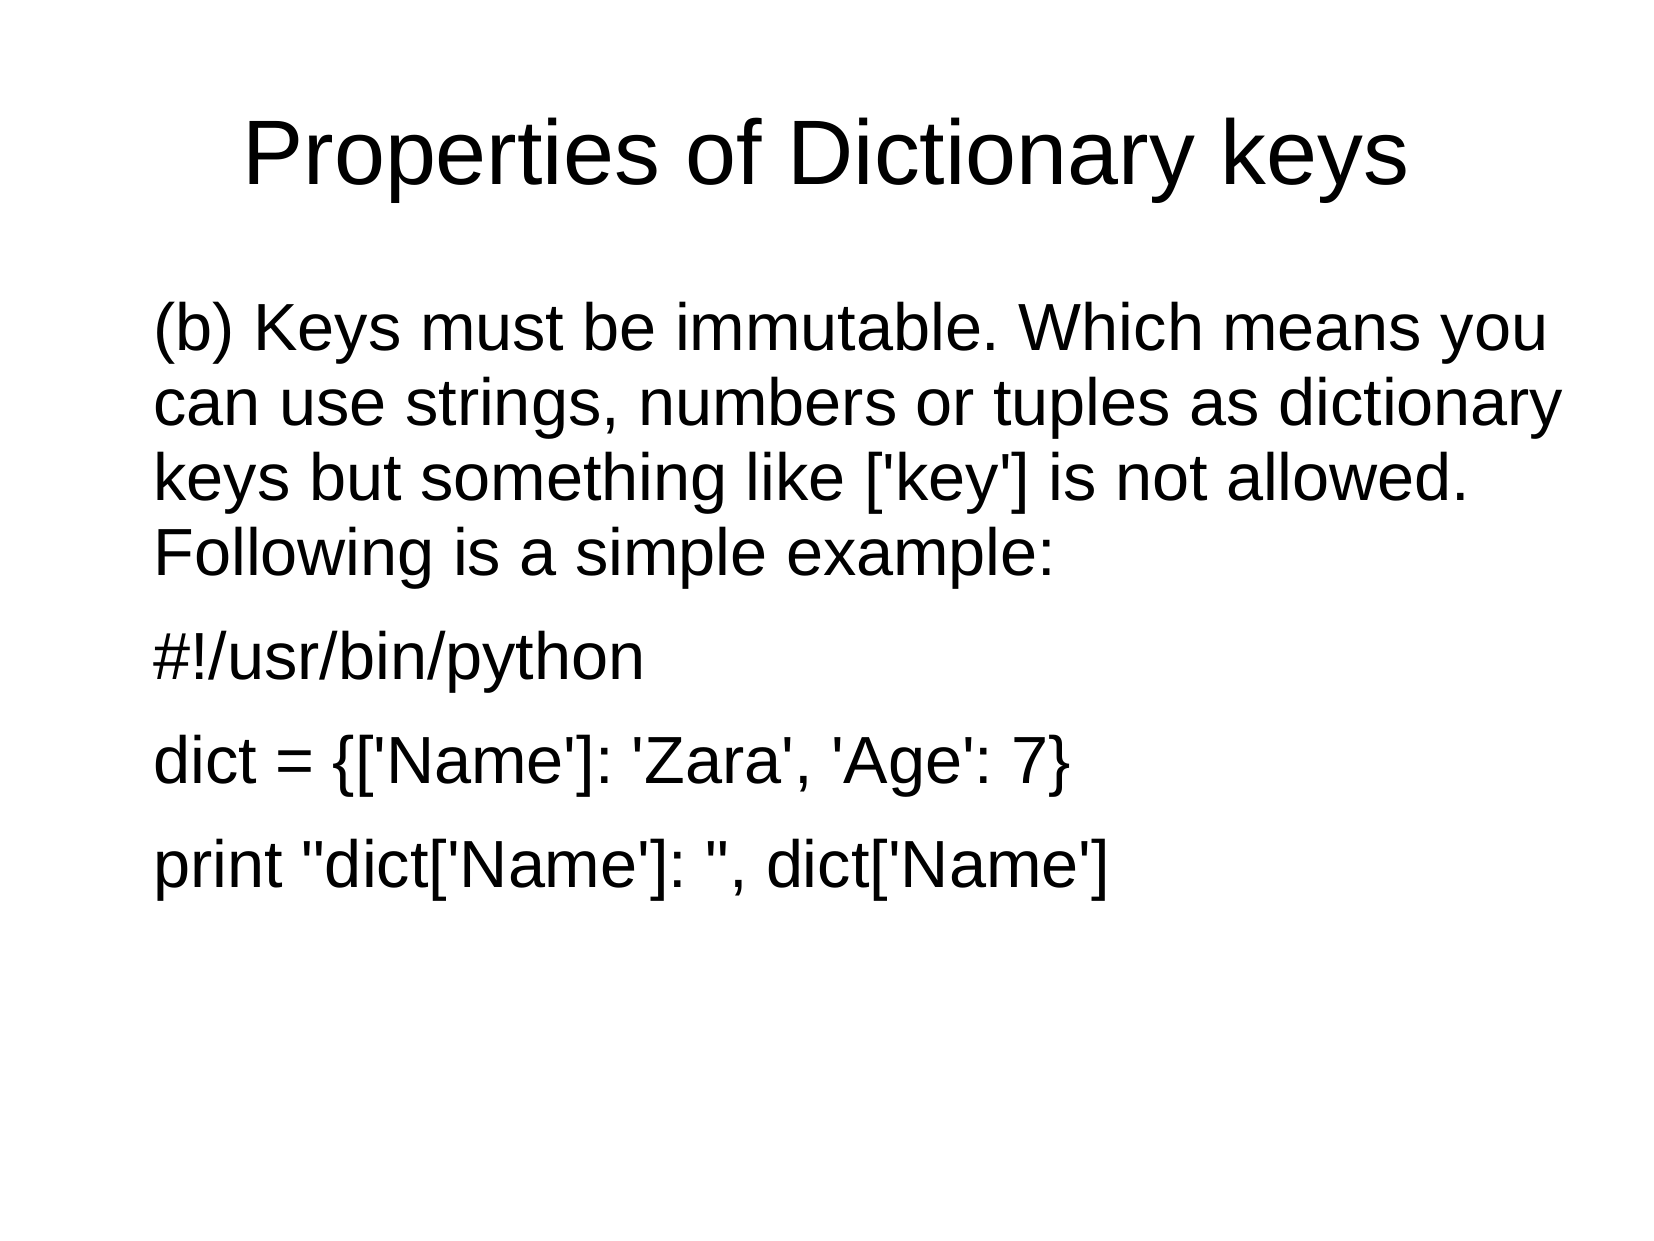

# Properties of Dictionary keys
(b) Keys must be immutable. Which means you can use strings, numbers or tuples as dictionary keys but something like ['key'] is not allowed. Following is a simple example:
#!/usr/bin/python
dict = {['Name']: 'Zara', 'Age': 7}
print "dict['Name']: ", dict['Name']